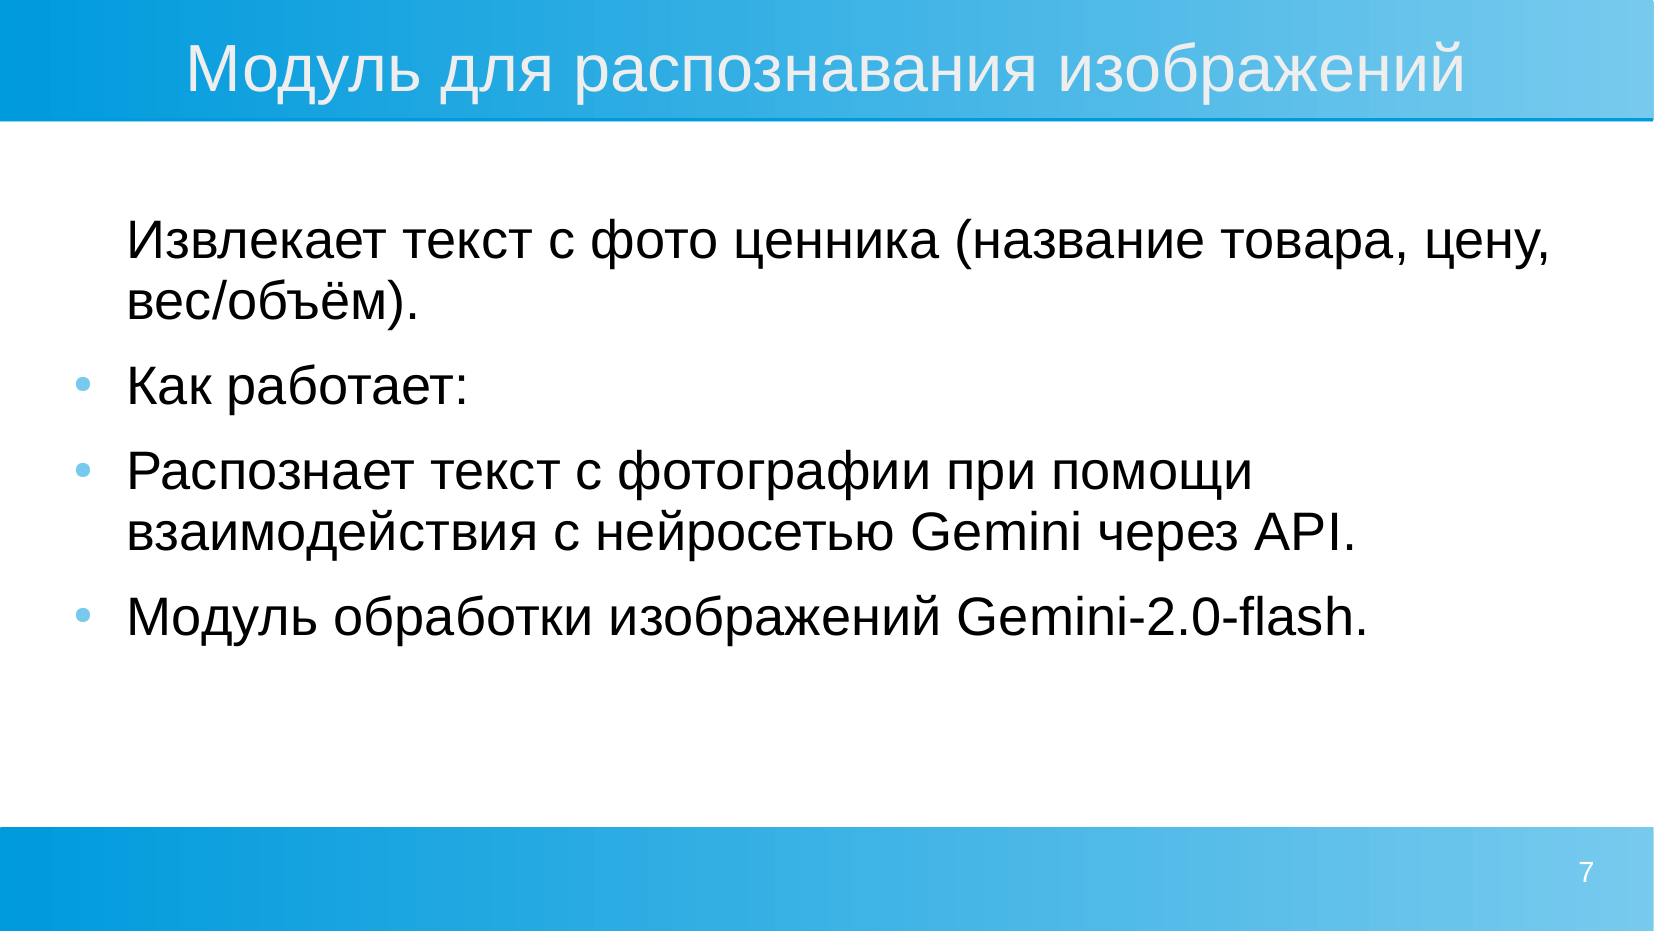

# Модуль для распознавания изображений
Извлекает текст с фото ценника (название товара, цену, вес/объём).
Как работает:
Распознает текст с фотографии при помощи взаимодействия с нейросетью Gemini через API.
Модуль обработки изображений Gemini-2.0-flash.
7